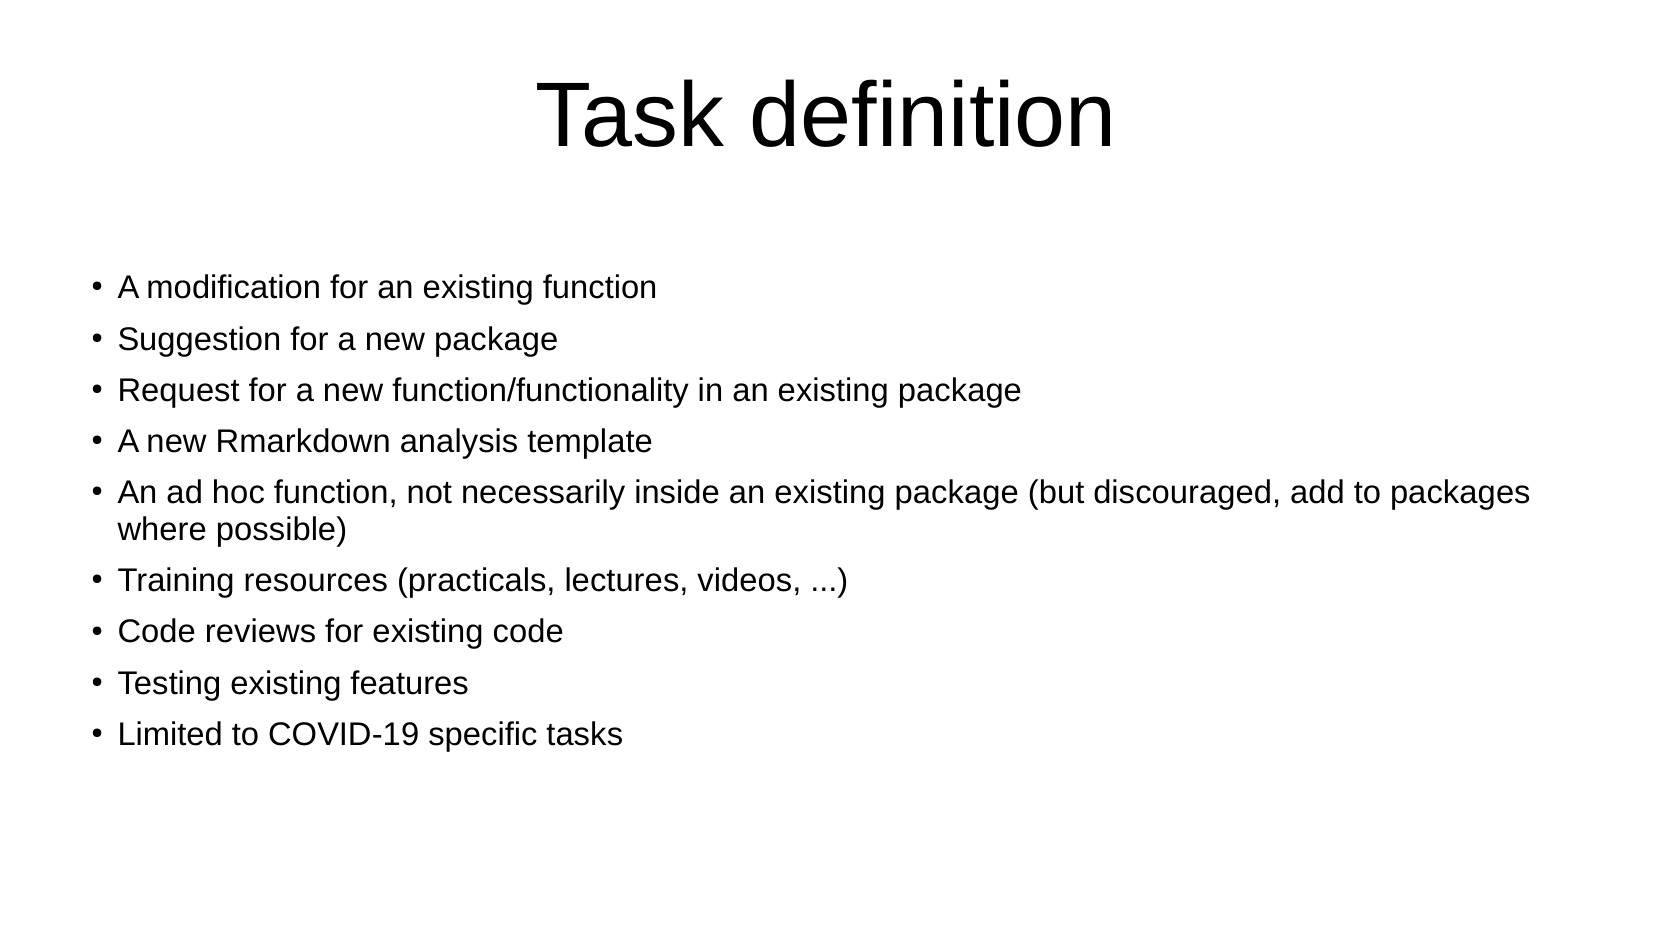

# Task definition
A modification for an existing function
Suggestion for a new package
Request for a new function/functionality in an existing package
A new Rmarkdown analysis template
An ad hoc function, not necessarily inside an existing package (but discouraged, add to packages where possible)
Training resources (practicals, lectures, videos, ...)
Code reviews for existing code
Testing existing features
Limited to COVID-19 specific tasks